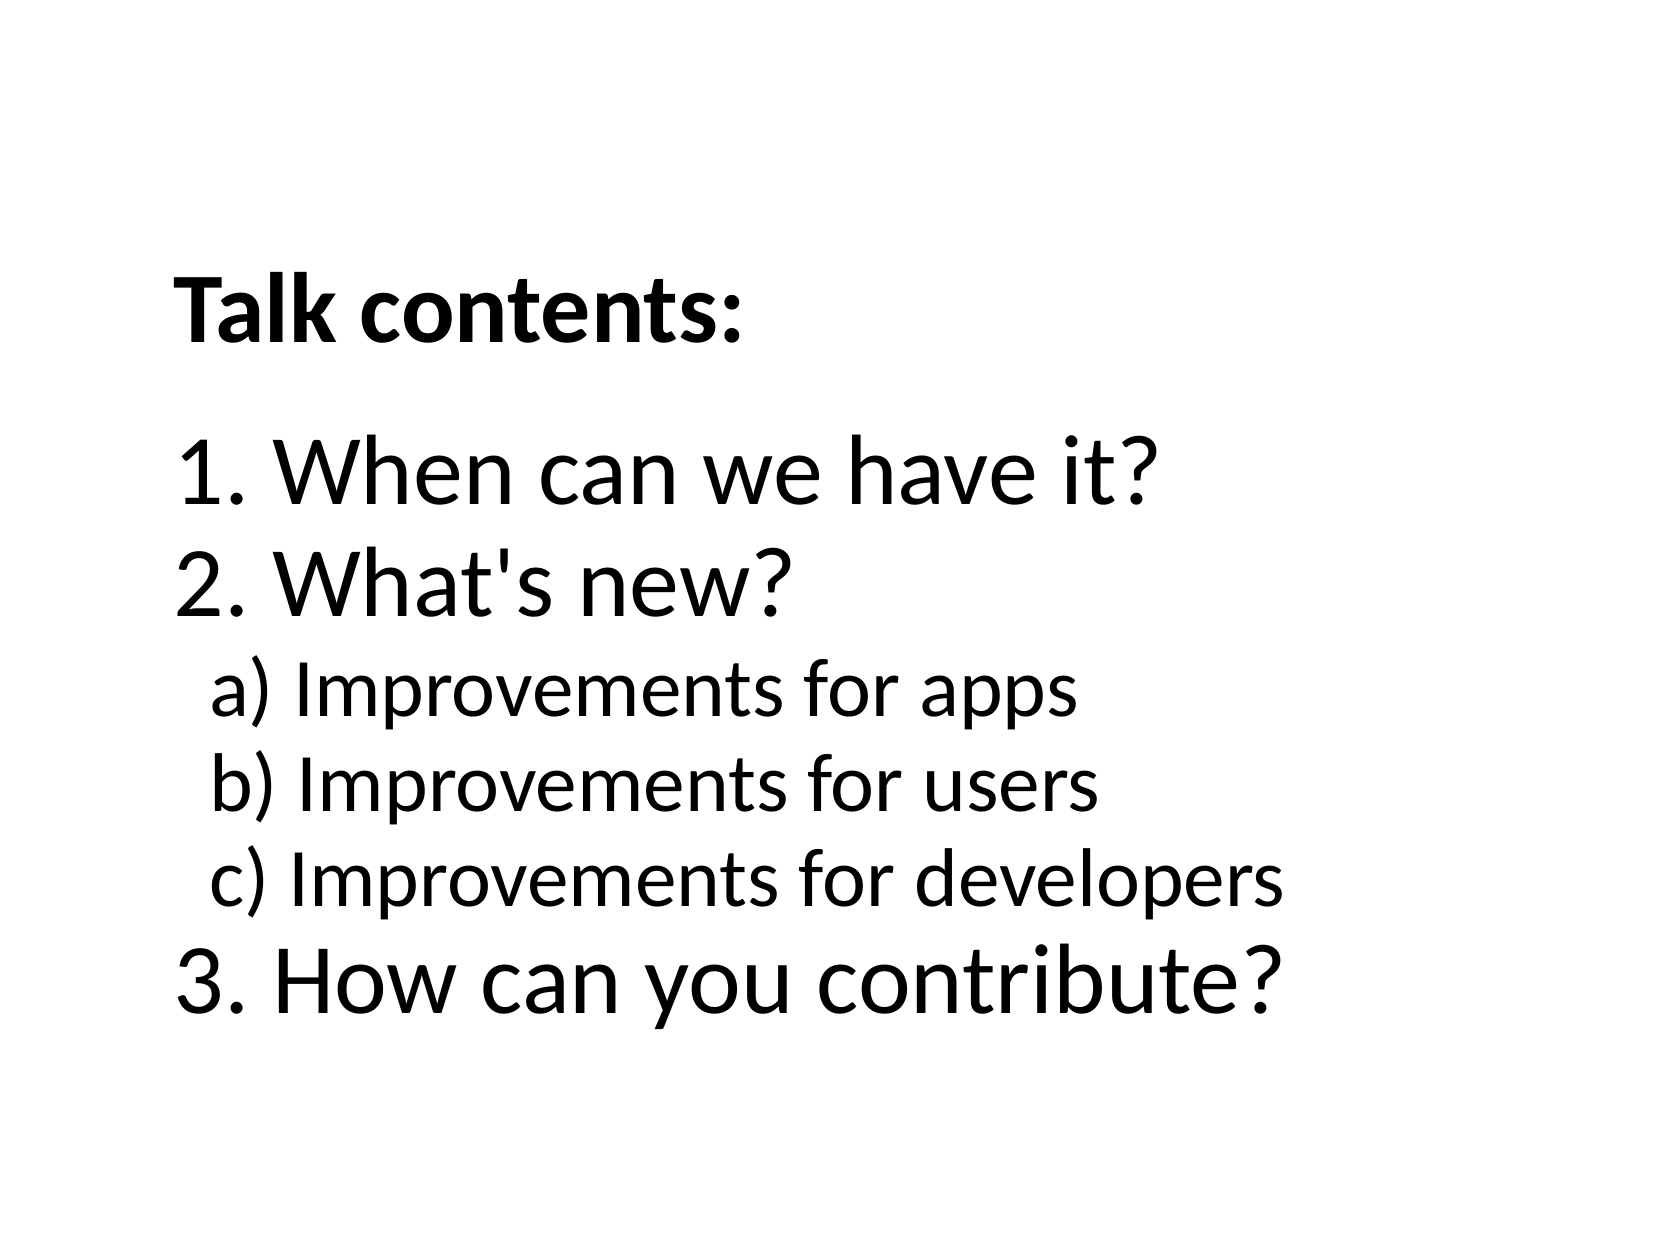

Talk contents:
 When can we have it?
 What's new?
 Improvements for apps
 Improvements for users
 Improvements for developers
 How can you contribute?